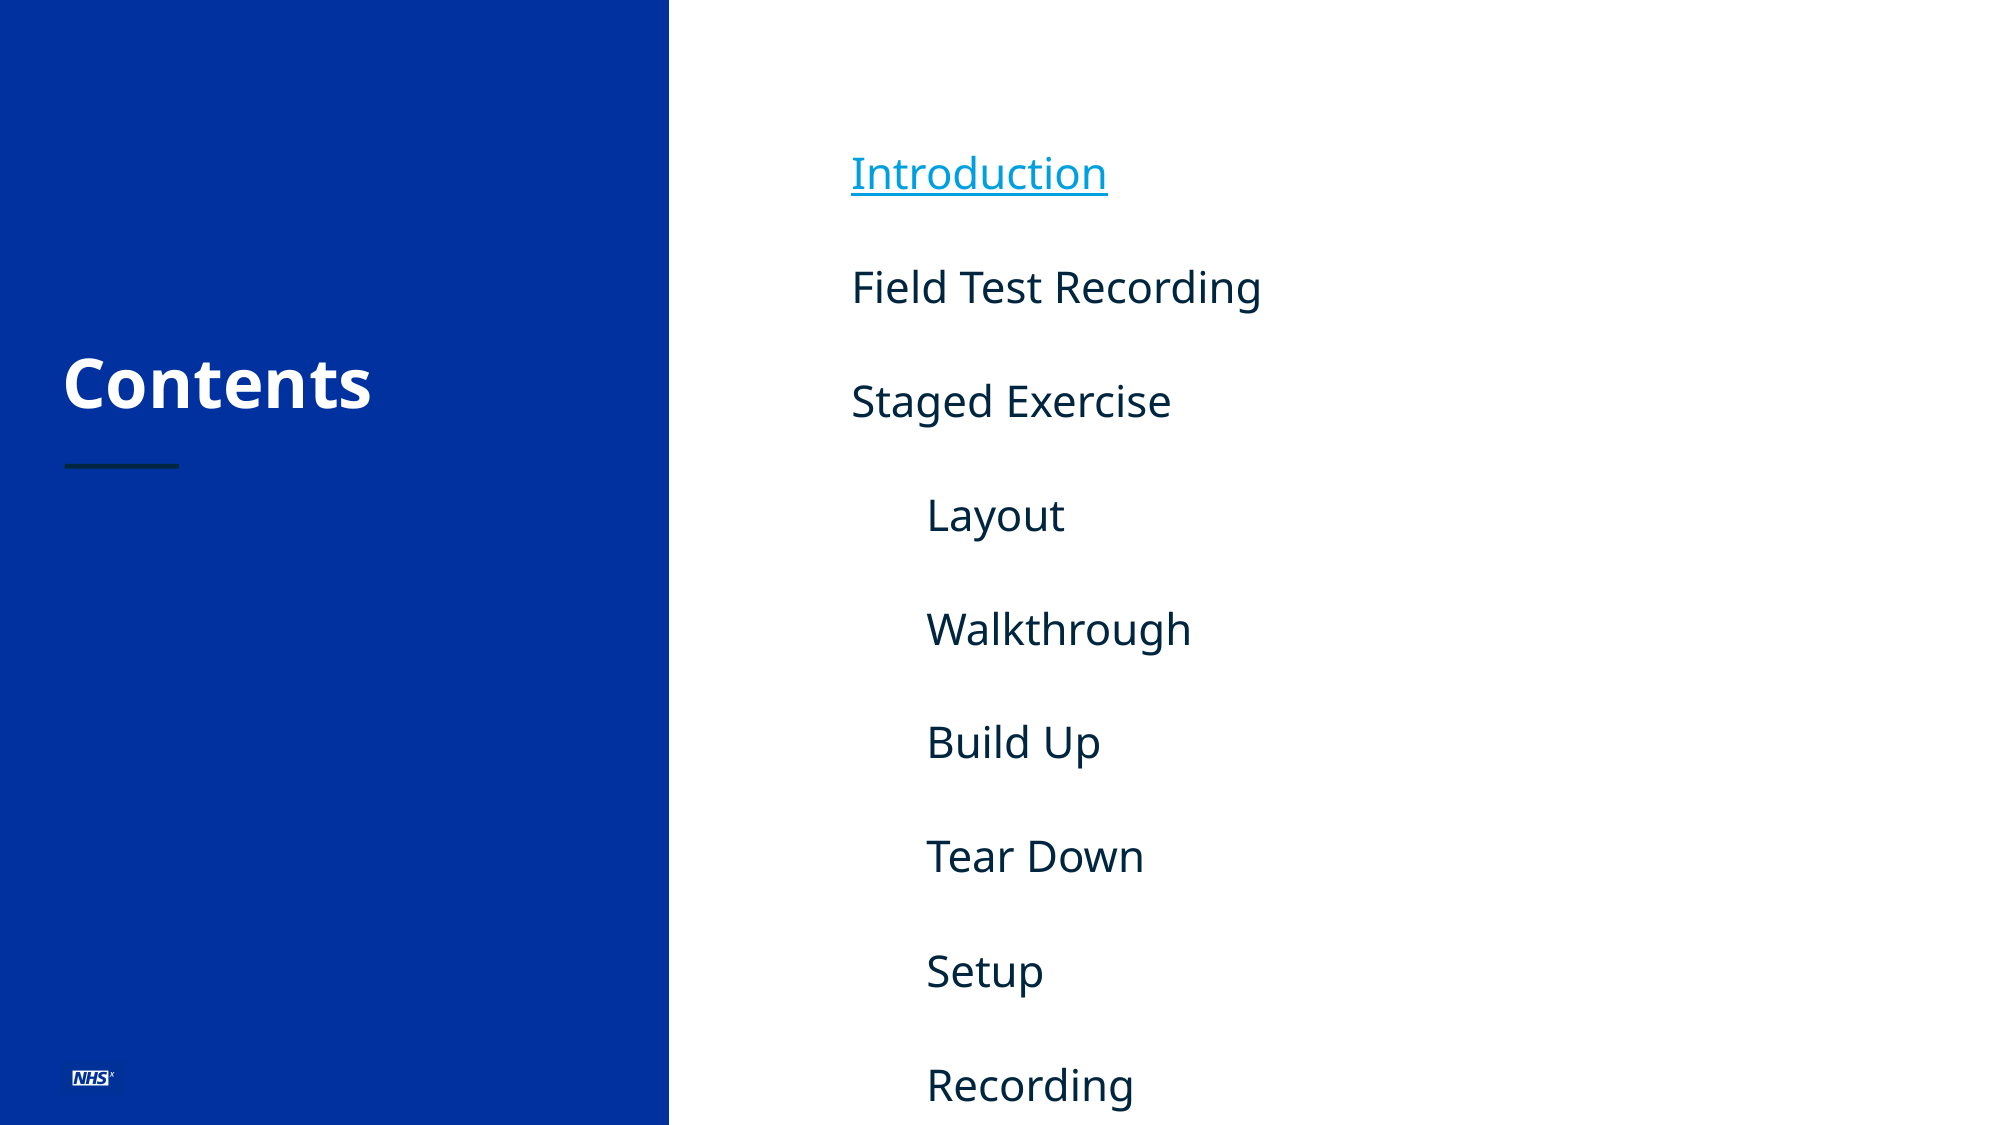

# Contents
Introduction
Field Test Recording
Staged Exercise
Layout
Walkthrough
Build Up
Tear Down
Setup
Recording